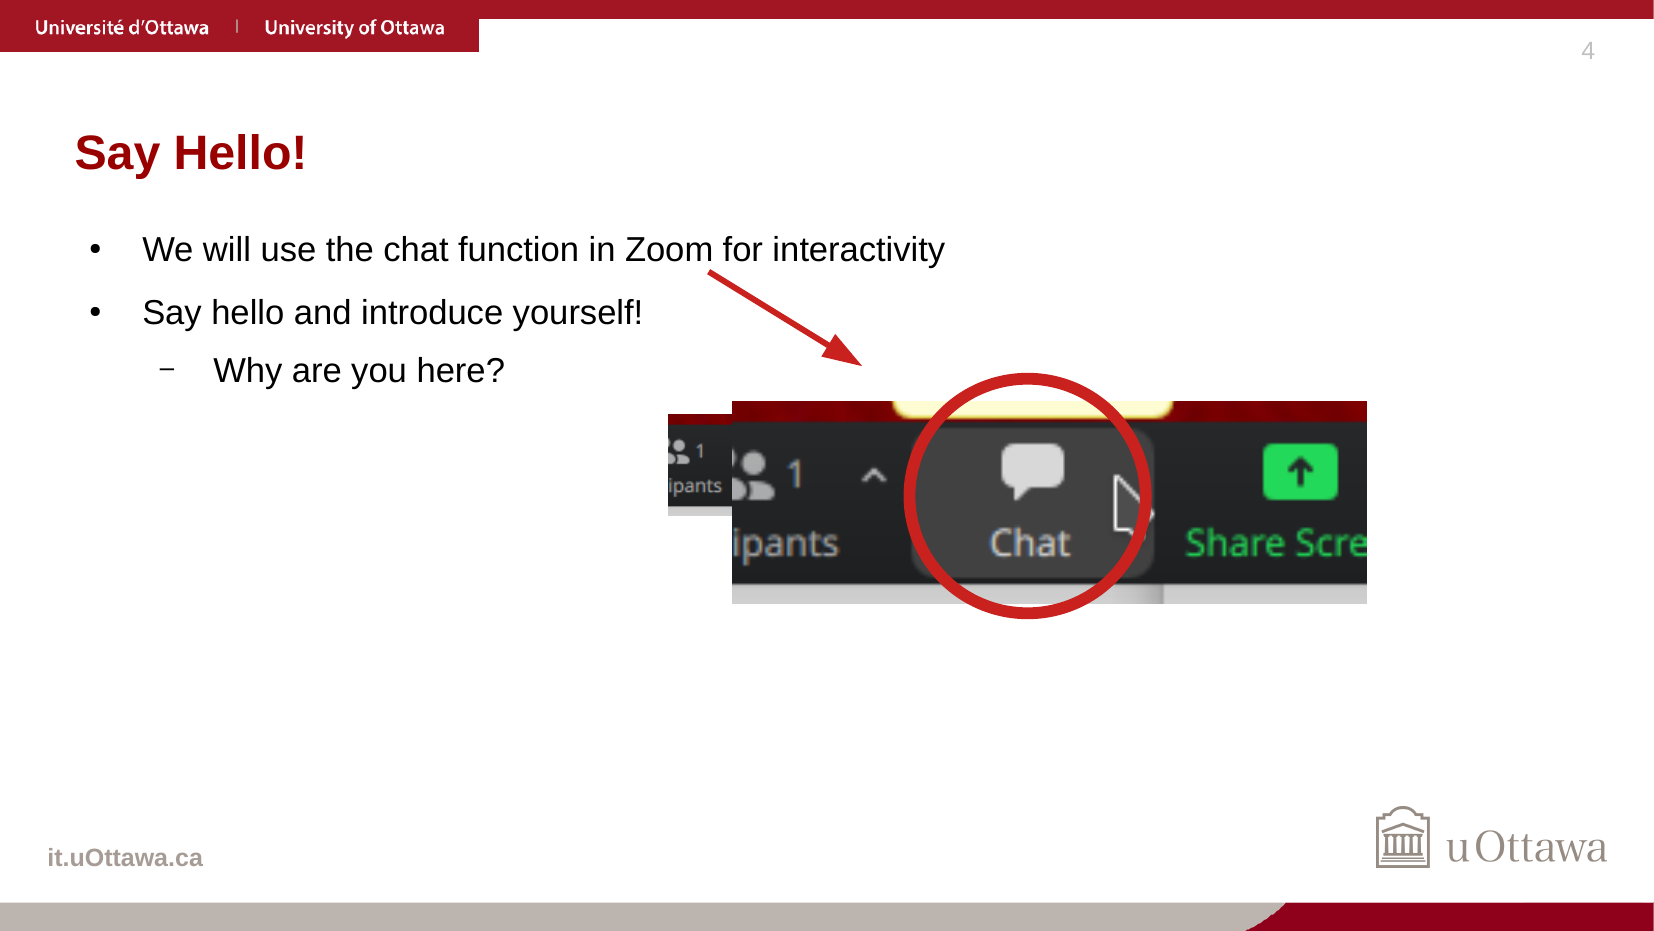

# Say Hello!
We will use the chat function in Zoom for interactivity
Say hello and introduce yourself!
Why are you here?